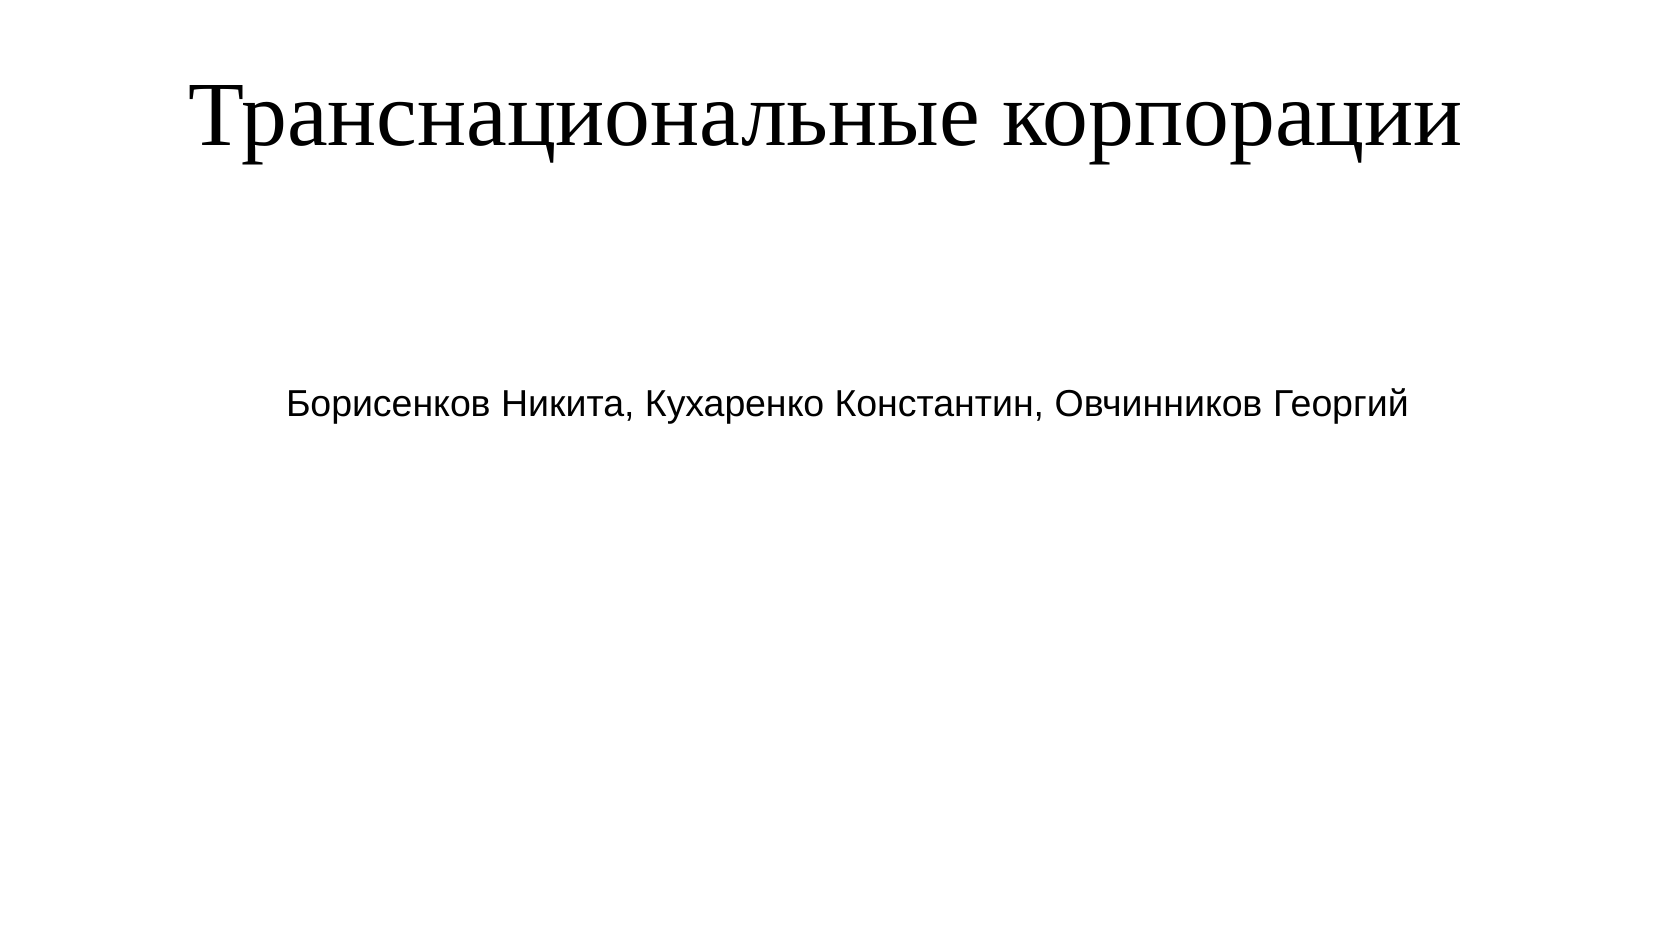

# Транснациональные корпорации
Борисенков Никита, Кухаренко Константин, Овчинников Георгий